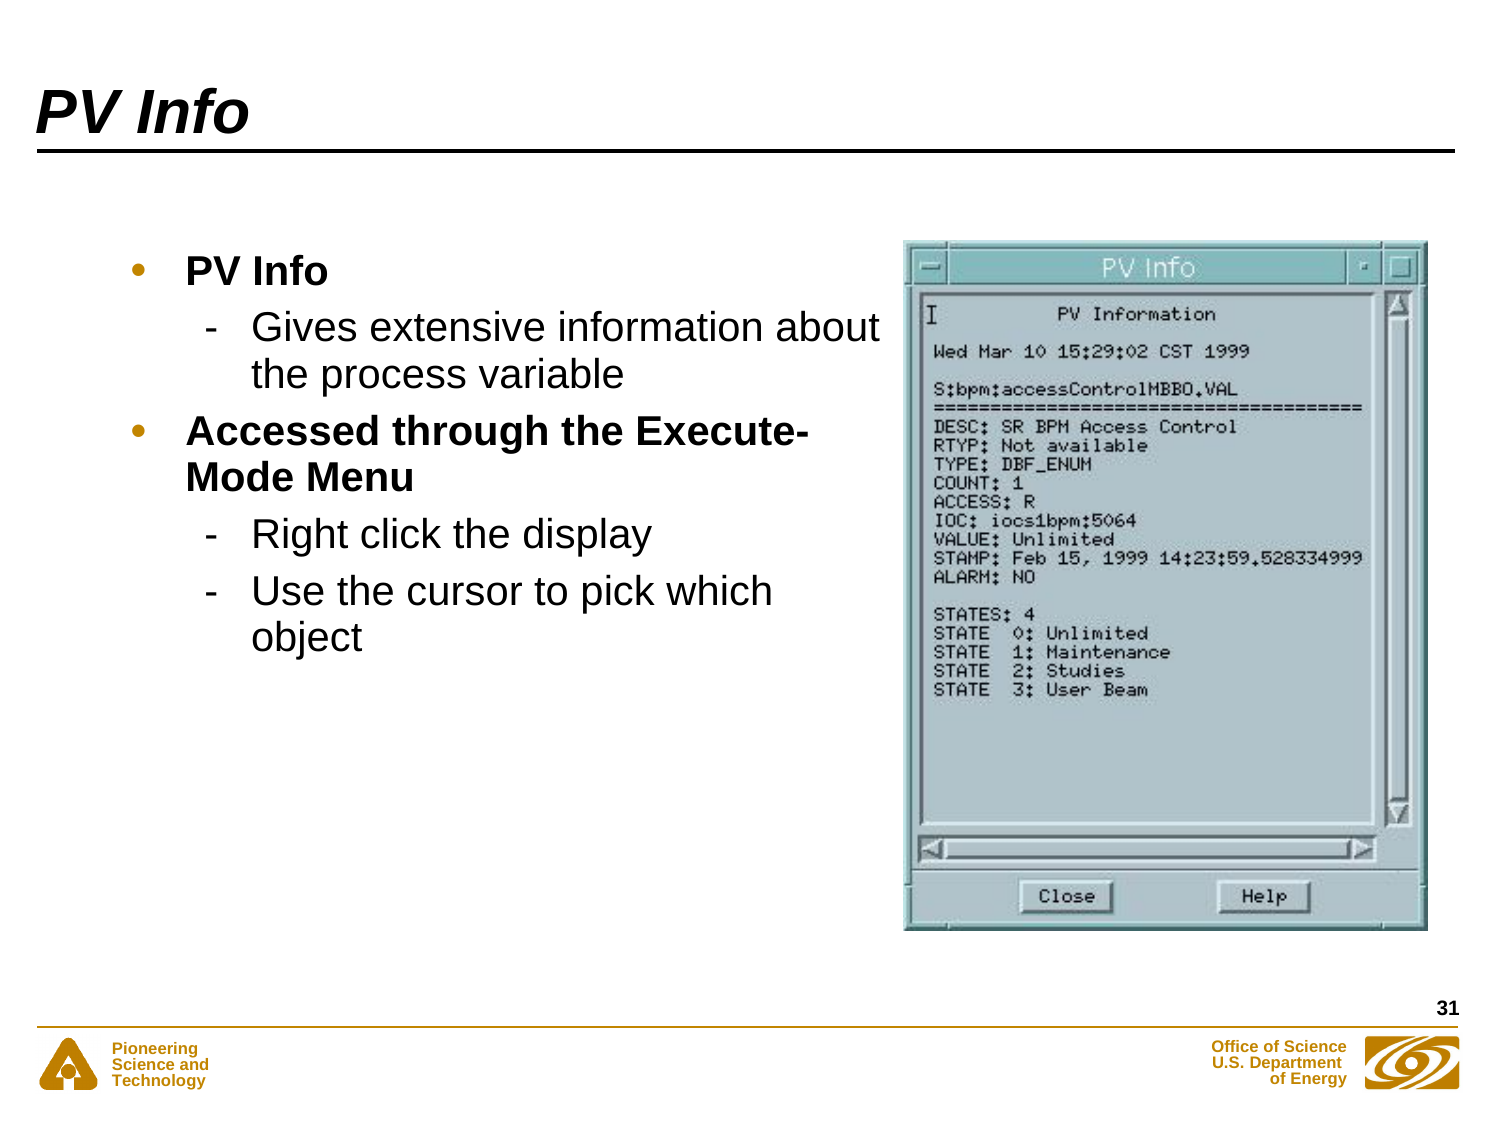

# PV Info
PV Info
Gives extensive information about the process variable
Accessed through the Execute-Mode Menu
Right click the display
Use the cursor to pick which object
31